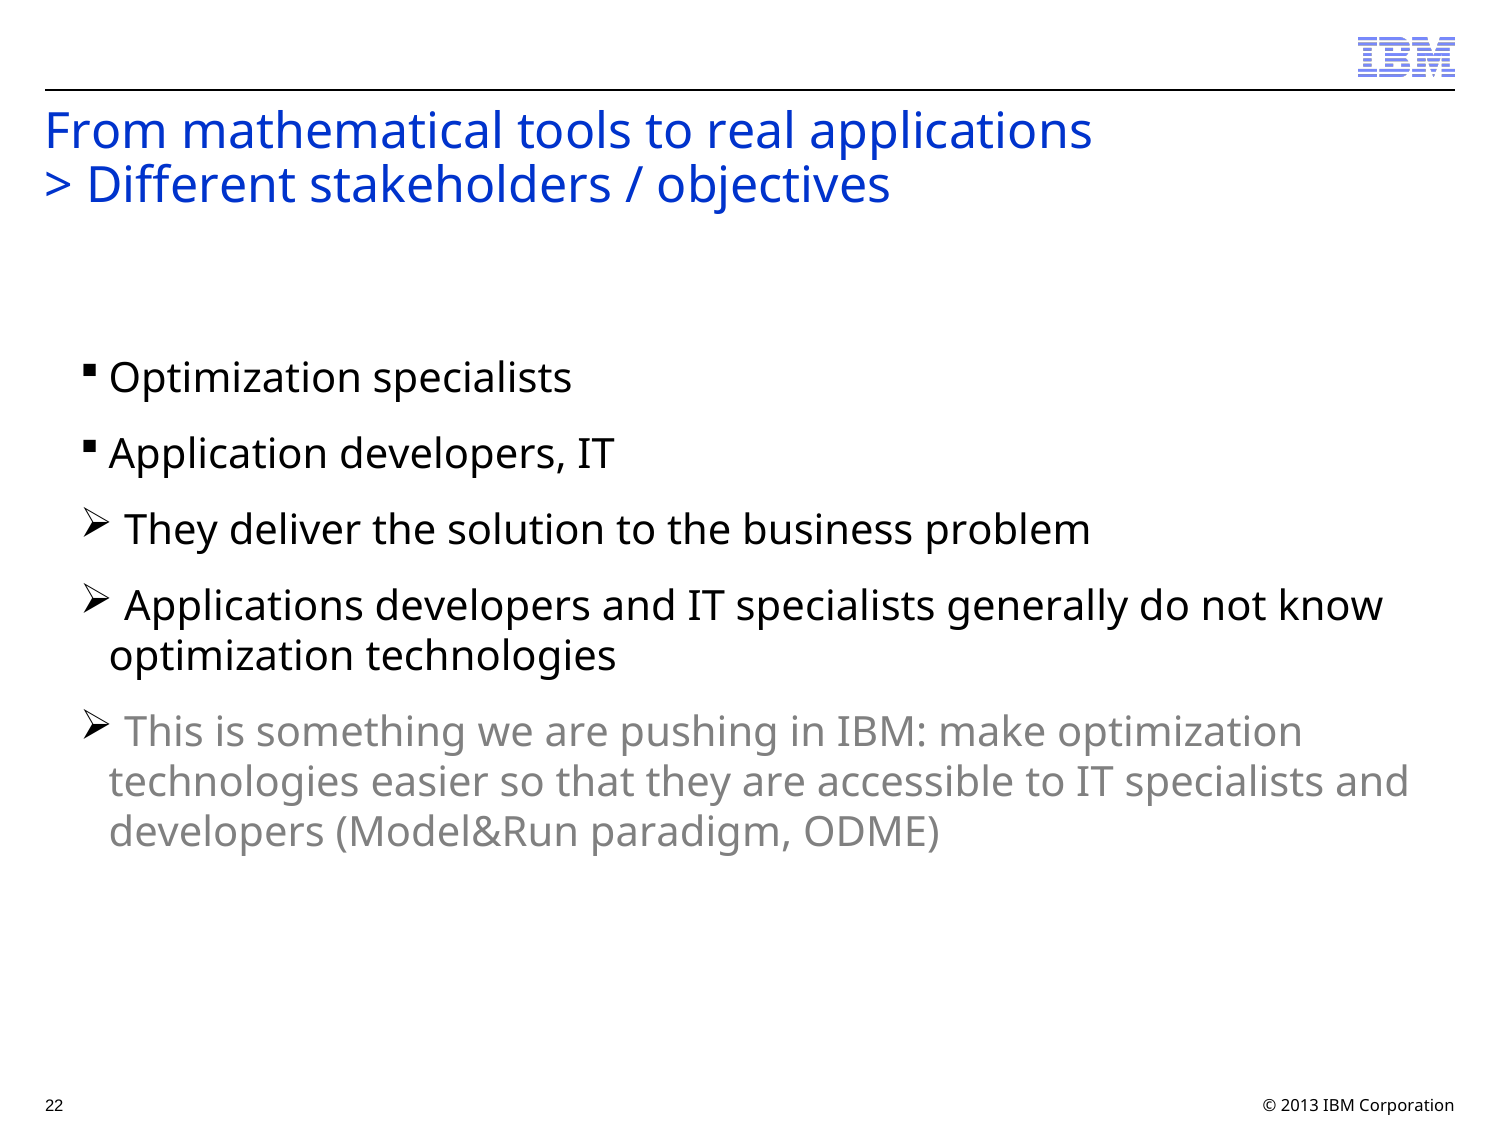

# From mathematical tools to real applications > Different stakeholders / objectives
Optimization specialists
Application developers, IT
 They deliver the solution to the business problem
 Applications developers and IT specialists generally do not know optimization technologies
 This is something we are pushing in IBM: make optimization technologies easier so that they are accessible to IT specialists and developers (Model&Run paradigm, ODME)
22